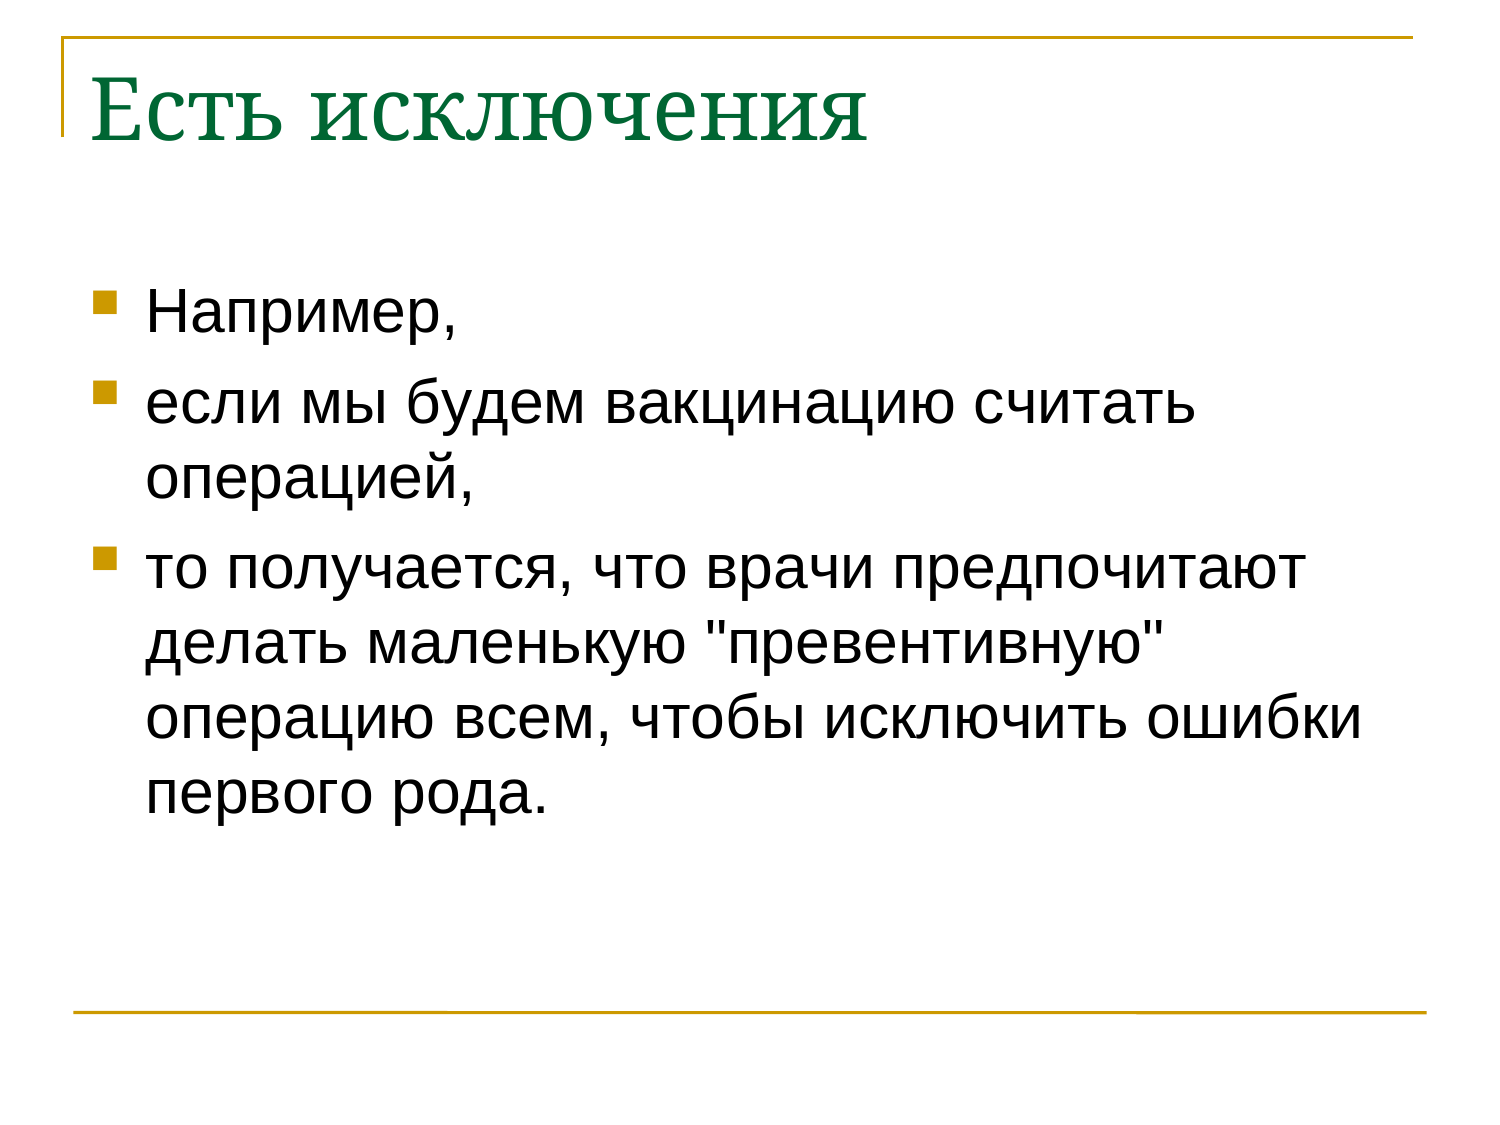

# Есть исключения
Например,
если мы будем вакцинацию считать операцией,
то получается, что врачи предпочитают делать маленькую "превентивную" операцию всем, чтобы исключить ошибки первого рода.